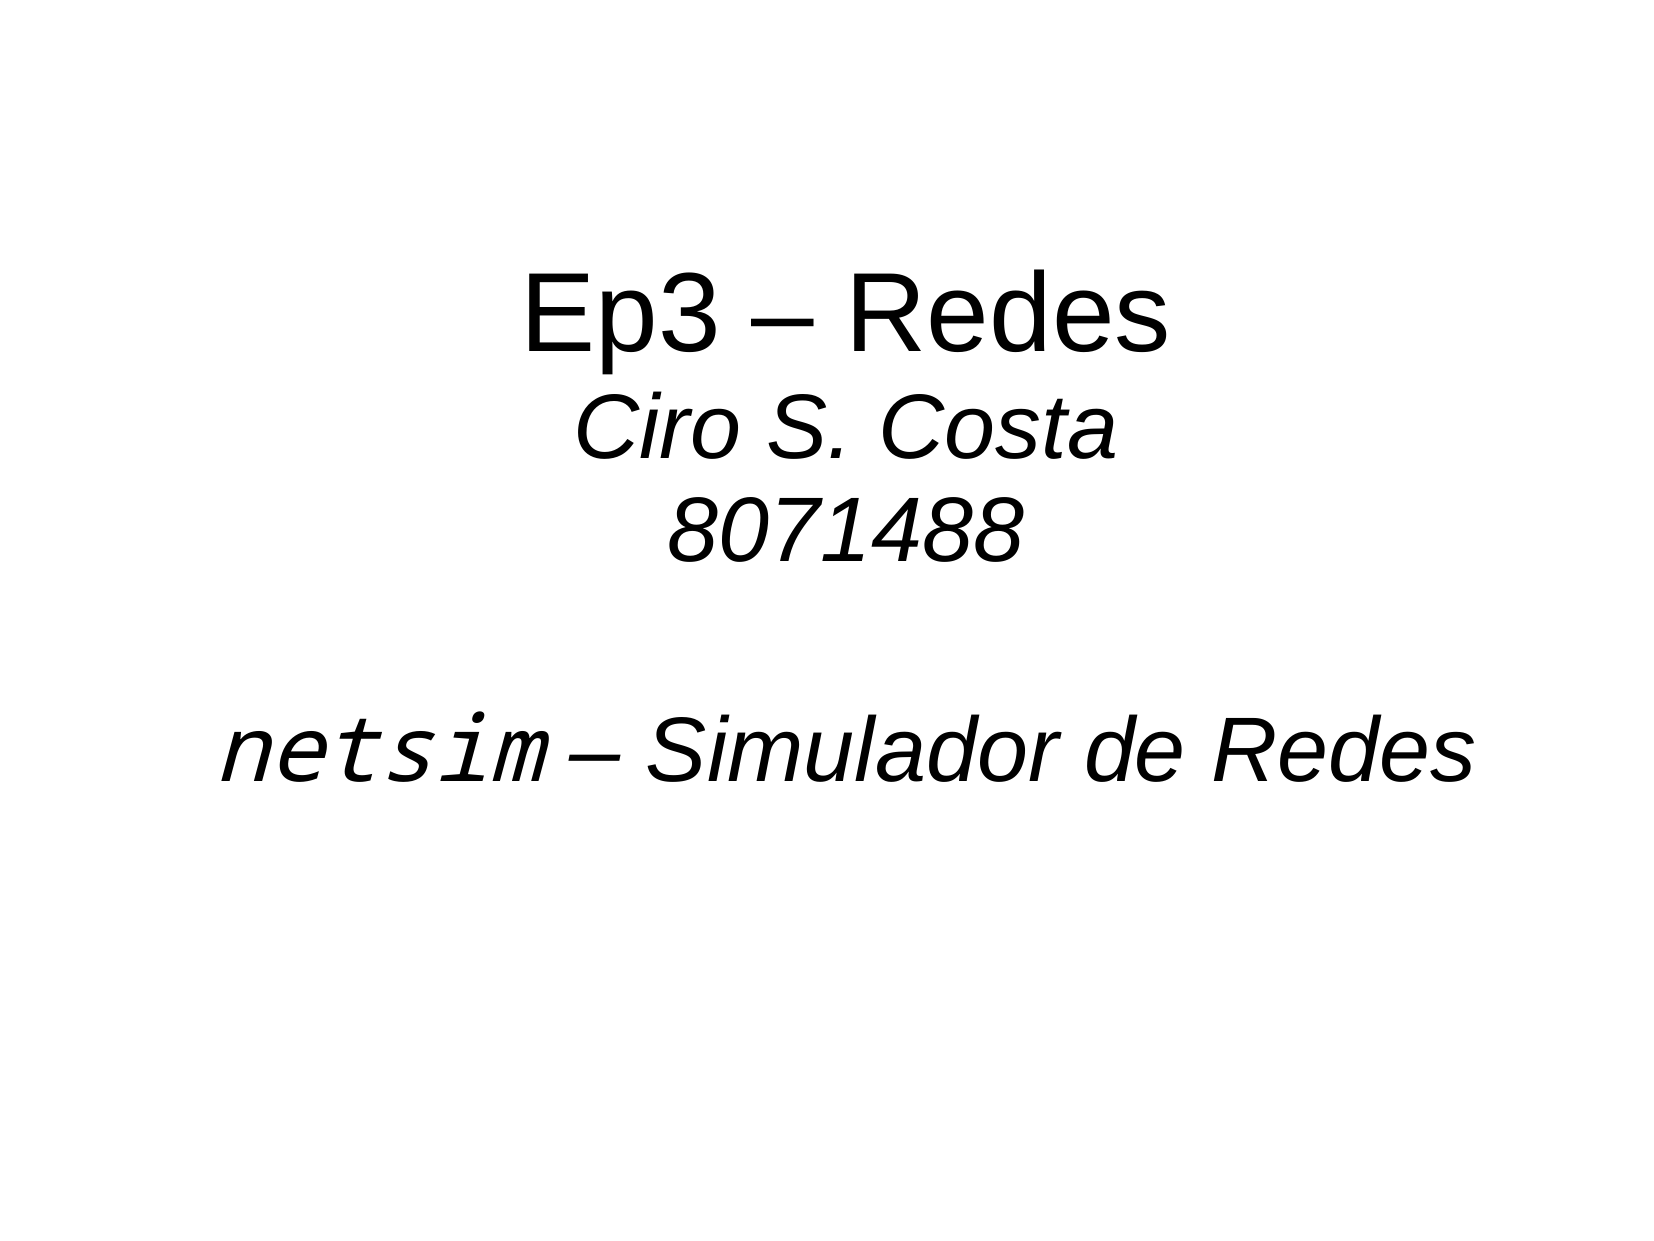

# Ep3 – Redes Ciro S. Costa 8071488 netsim – Simulador de Redes